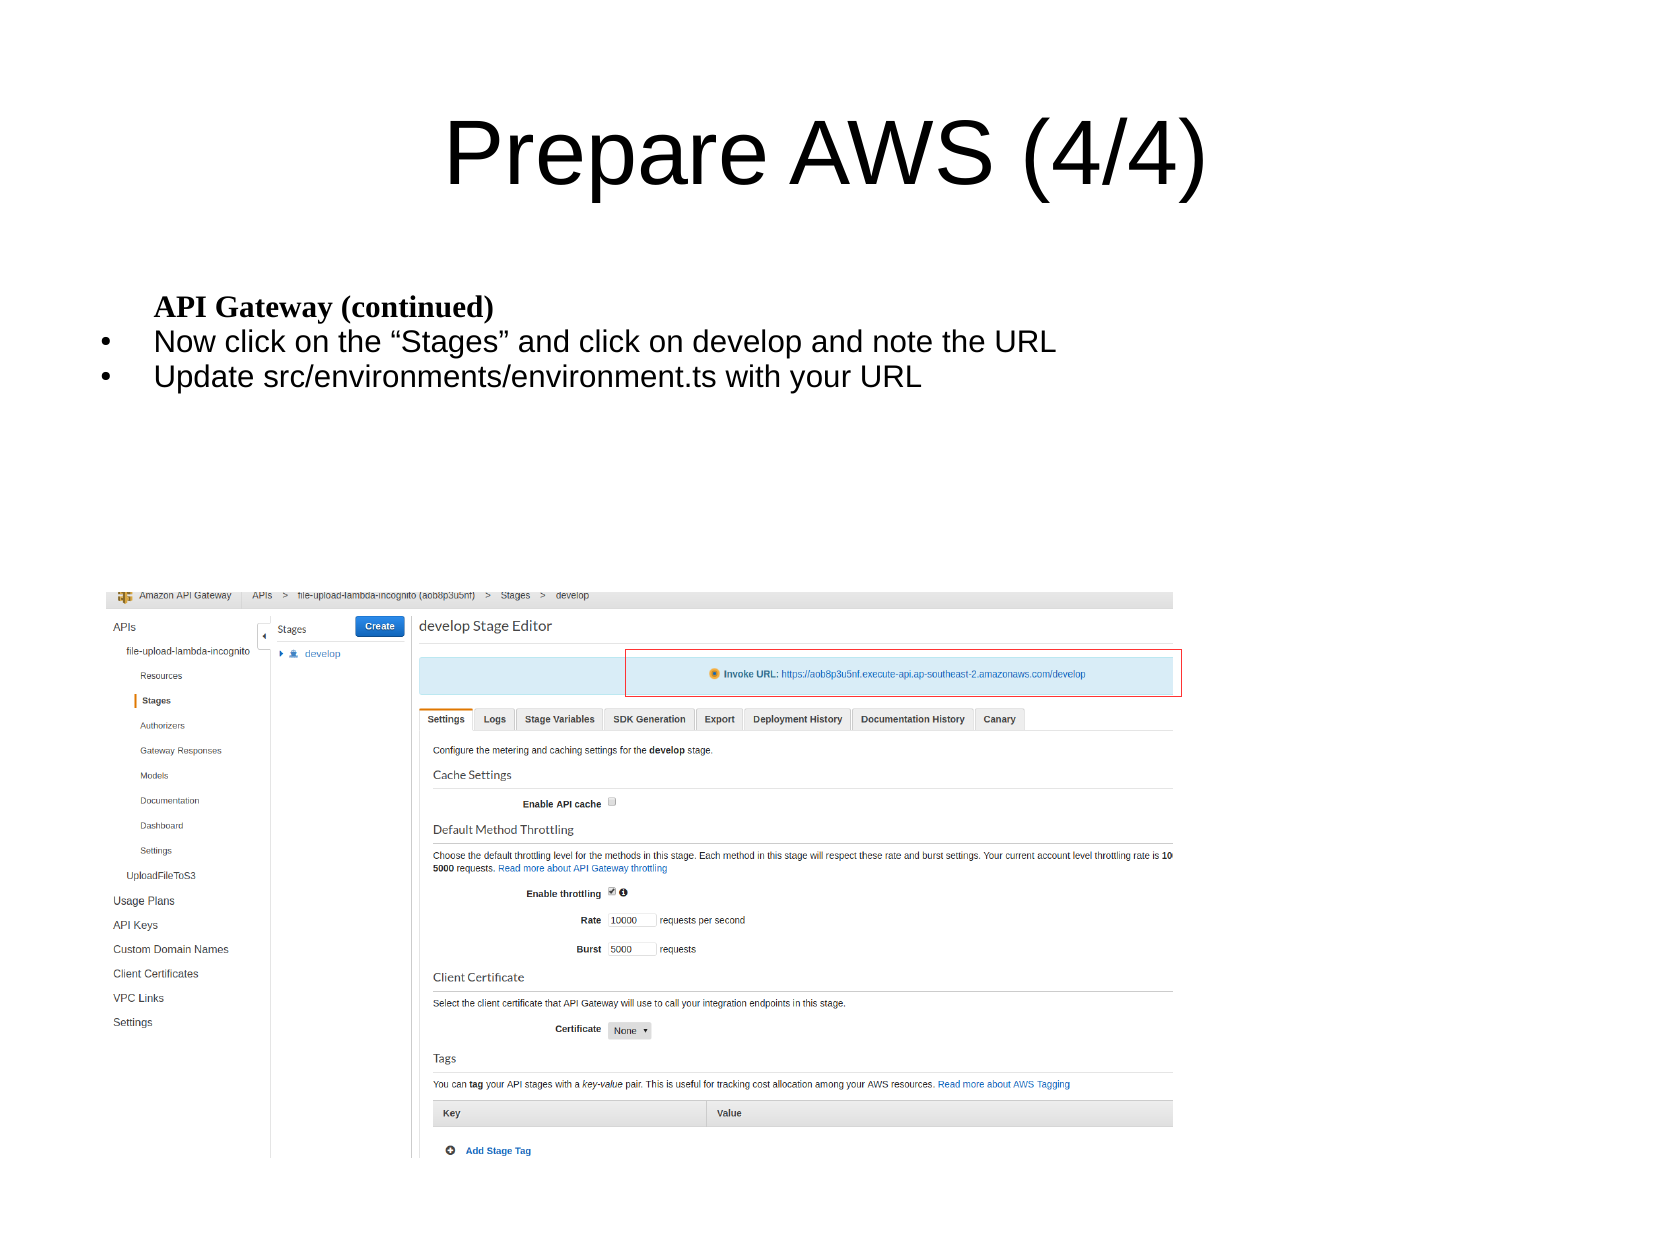

# Prepare AWS (4/4)
API Gateway (continued)
Now click on the “Stages” and click on develop and note the URL
Update src/environments/environment.ts with your URL